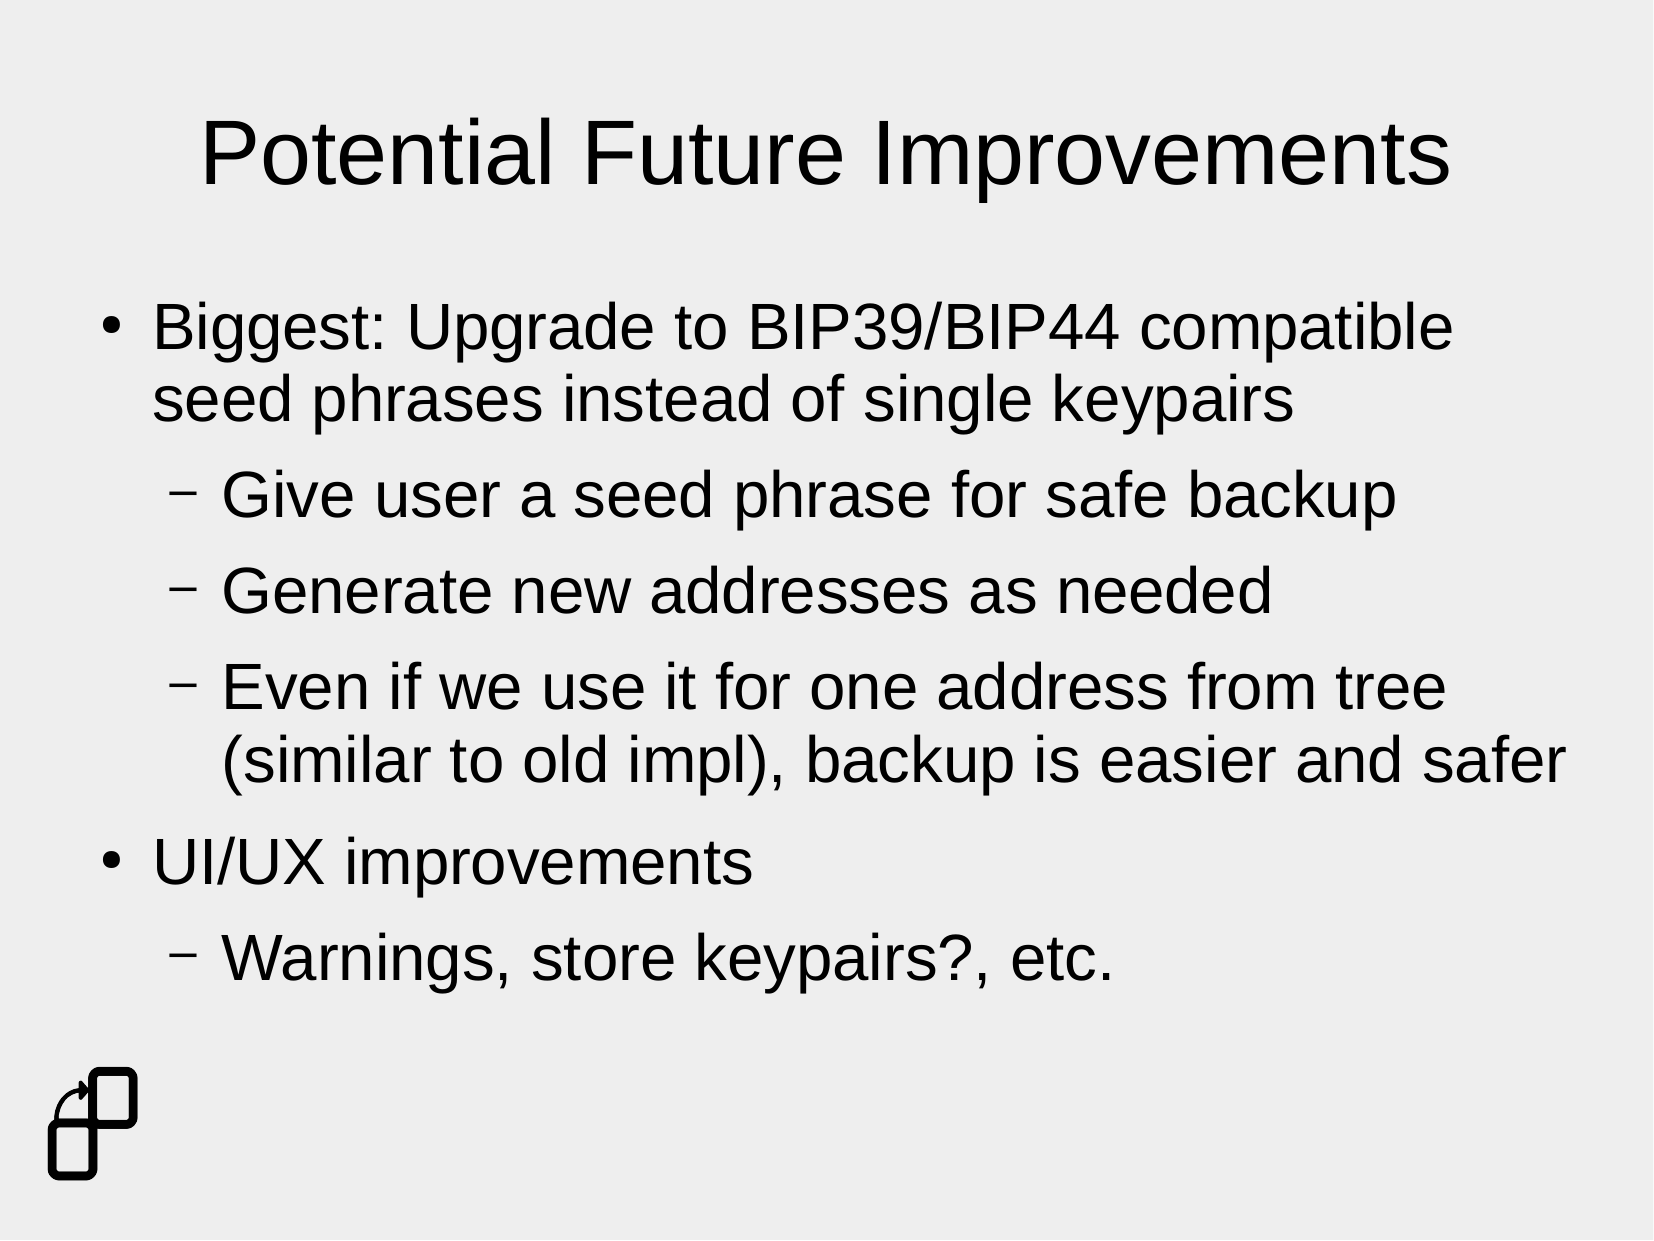

# Potential Future Improvements
Biggest: Upgrade to BIP39/BIP44 compatible seed phrases instead of single keypairs
Give user a seed phrase for safe backup
Generate new addresses as needed
Even if we use it for one address from tree (similar to old impl), backup is easier and safer
UI/UX improvements
Warnings, store keypairs?, etc.